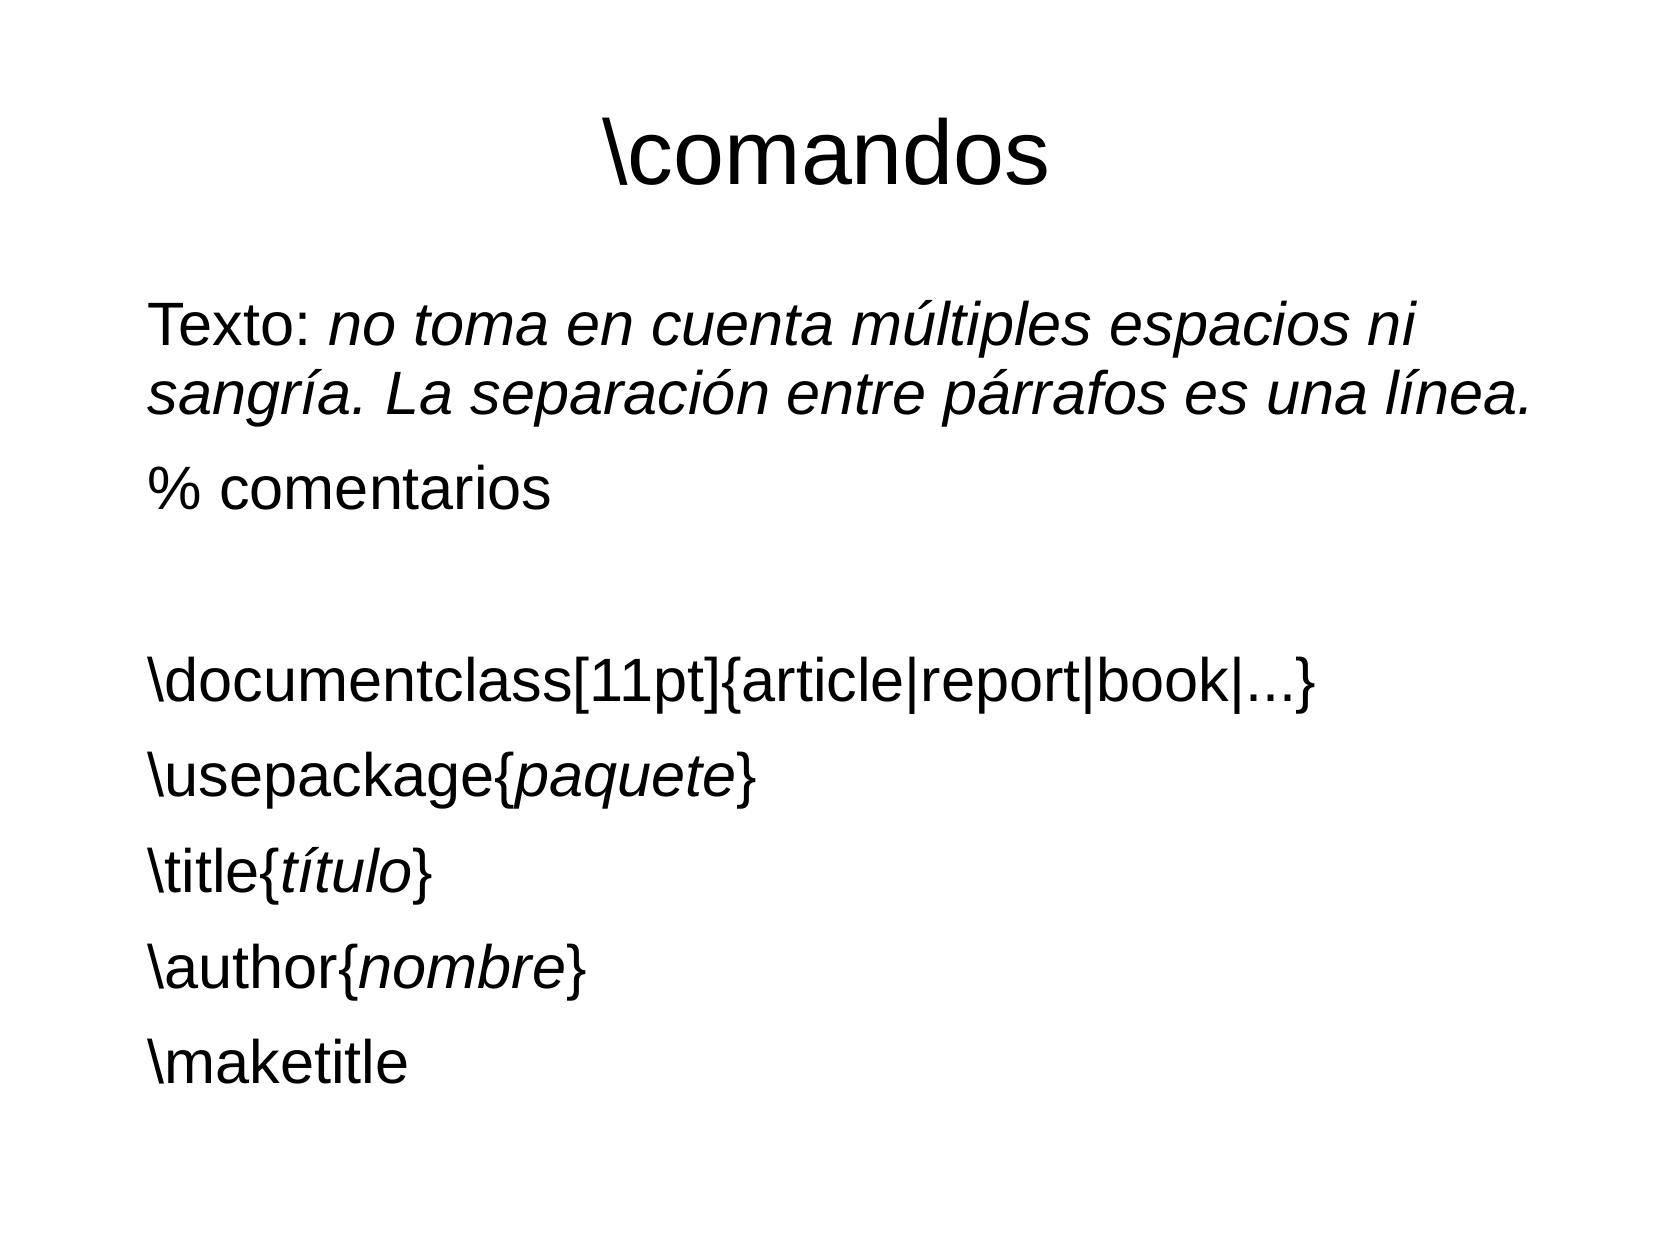

# \comandos
Texto: no toma en cuenta múltiples espacios ni sangría. La separación entre párrafos es una línea.
% comentarios
\documentclass[11pt]{article|report|book|...}
\usepackage{paquete}
\title{título}
\author{nombre}
\maketitle